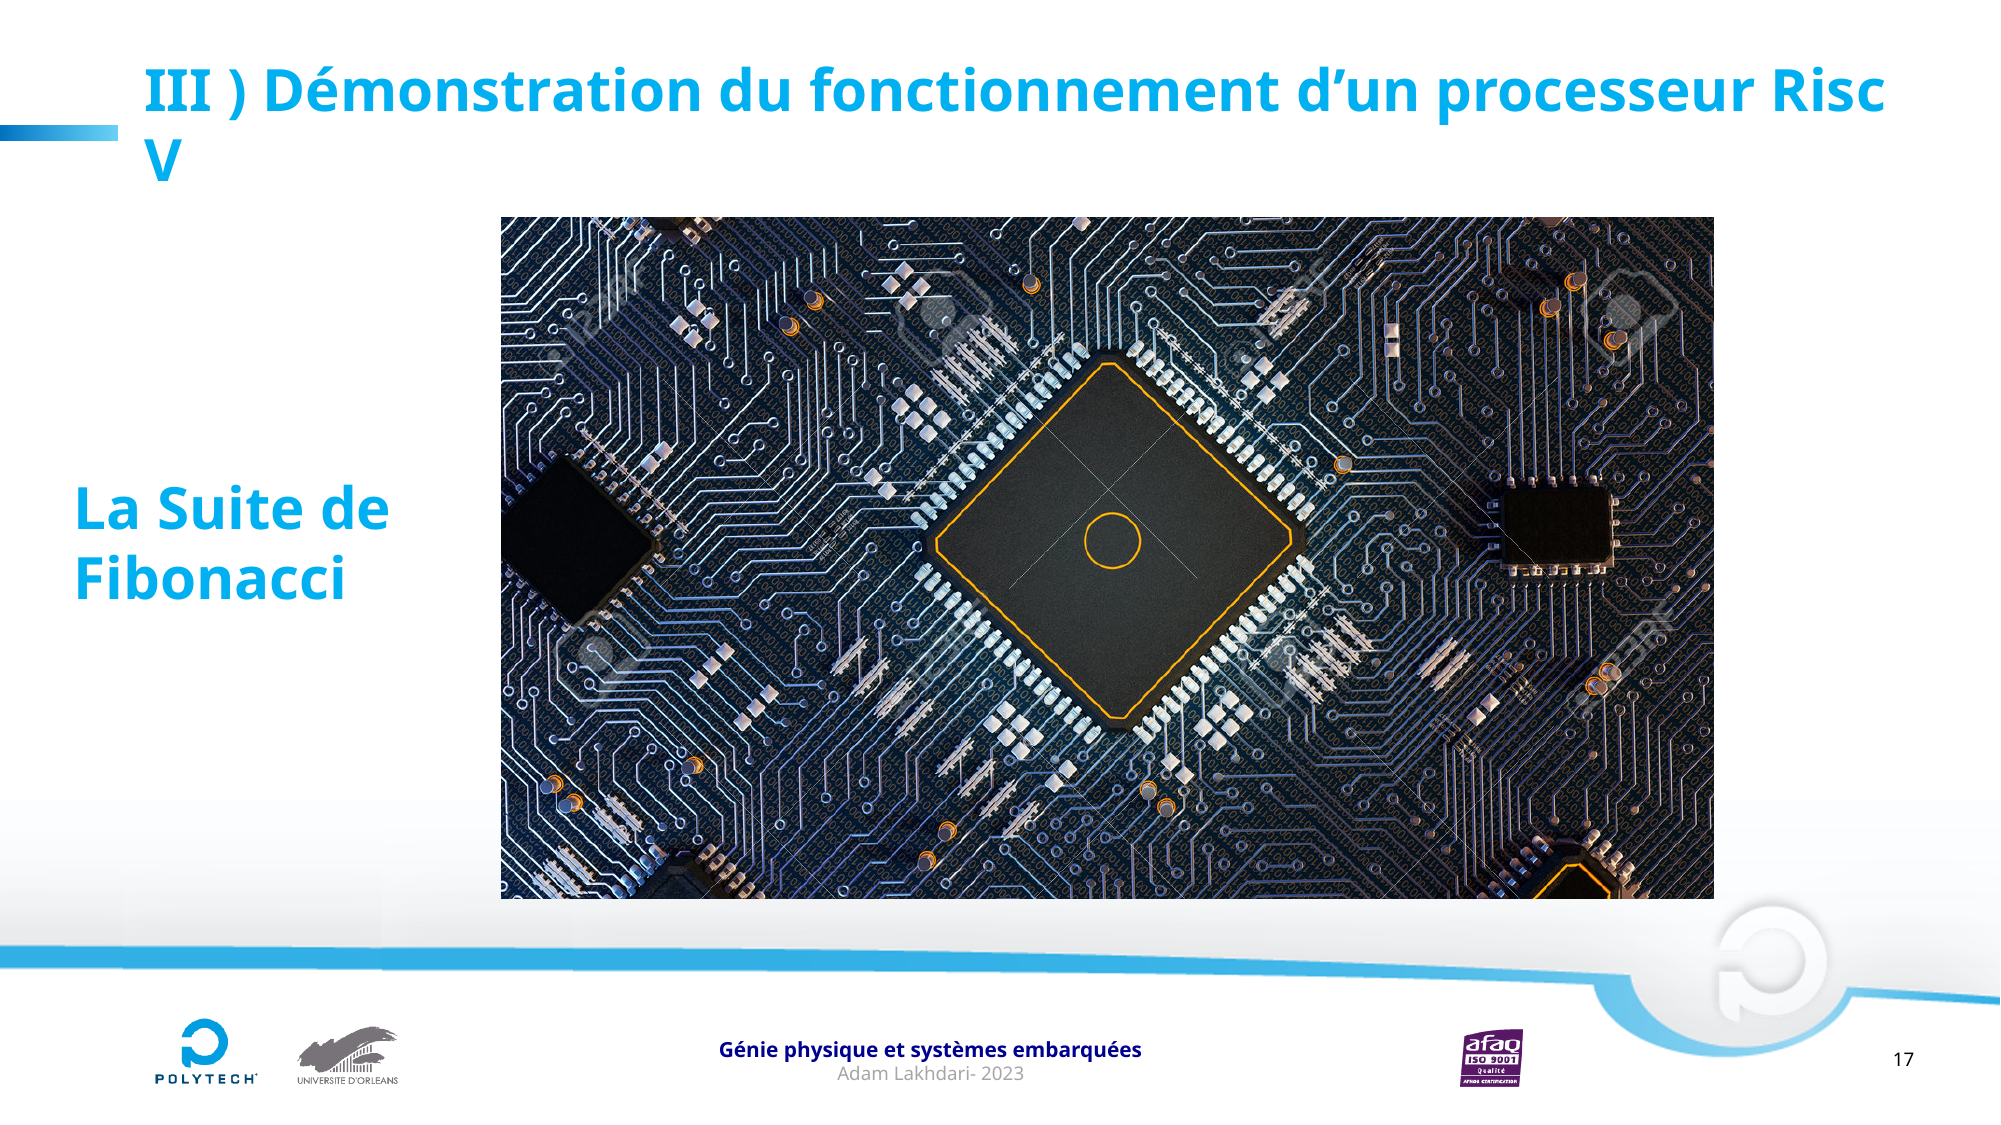

# III ) Démonstration du fonctionnement d’un processeur Risc V
La Suite de
Fibonacci
Génie physique et systèmes embarquées
Adam Lakhdari- 2023
17